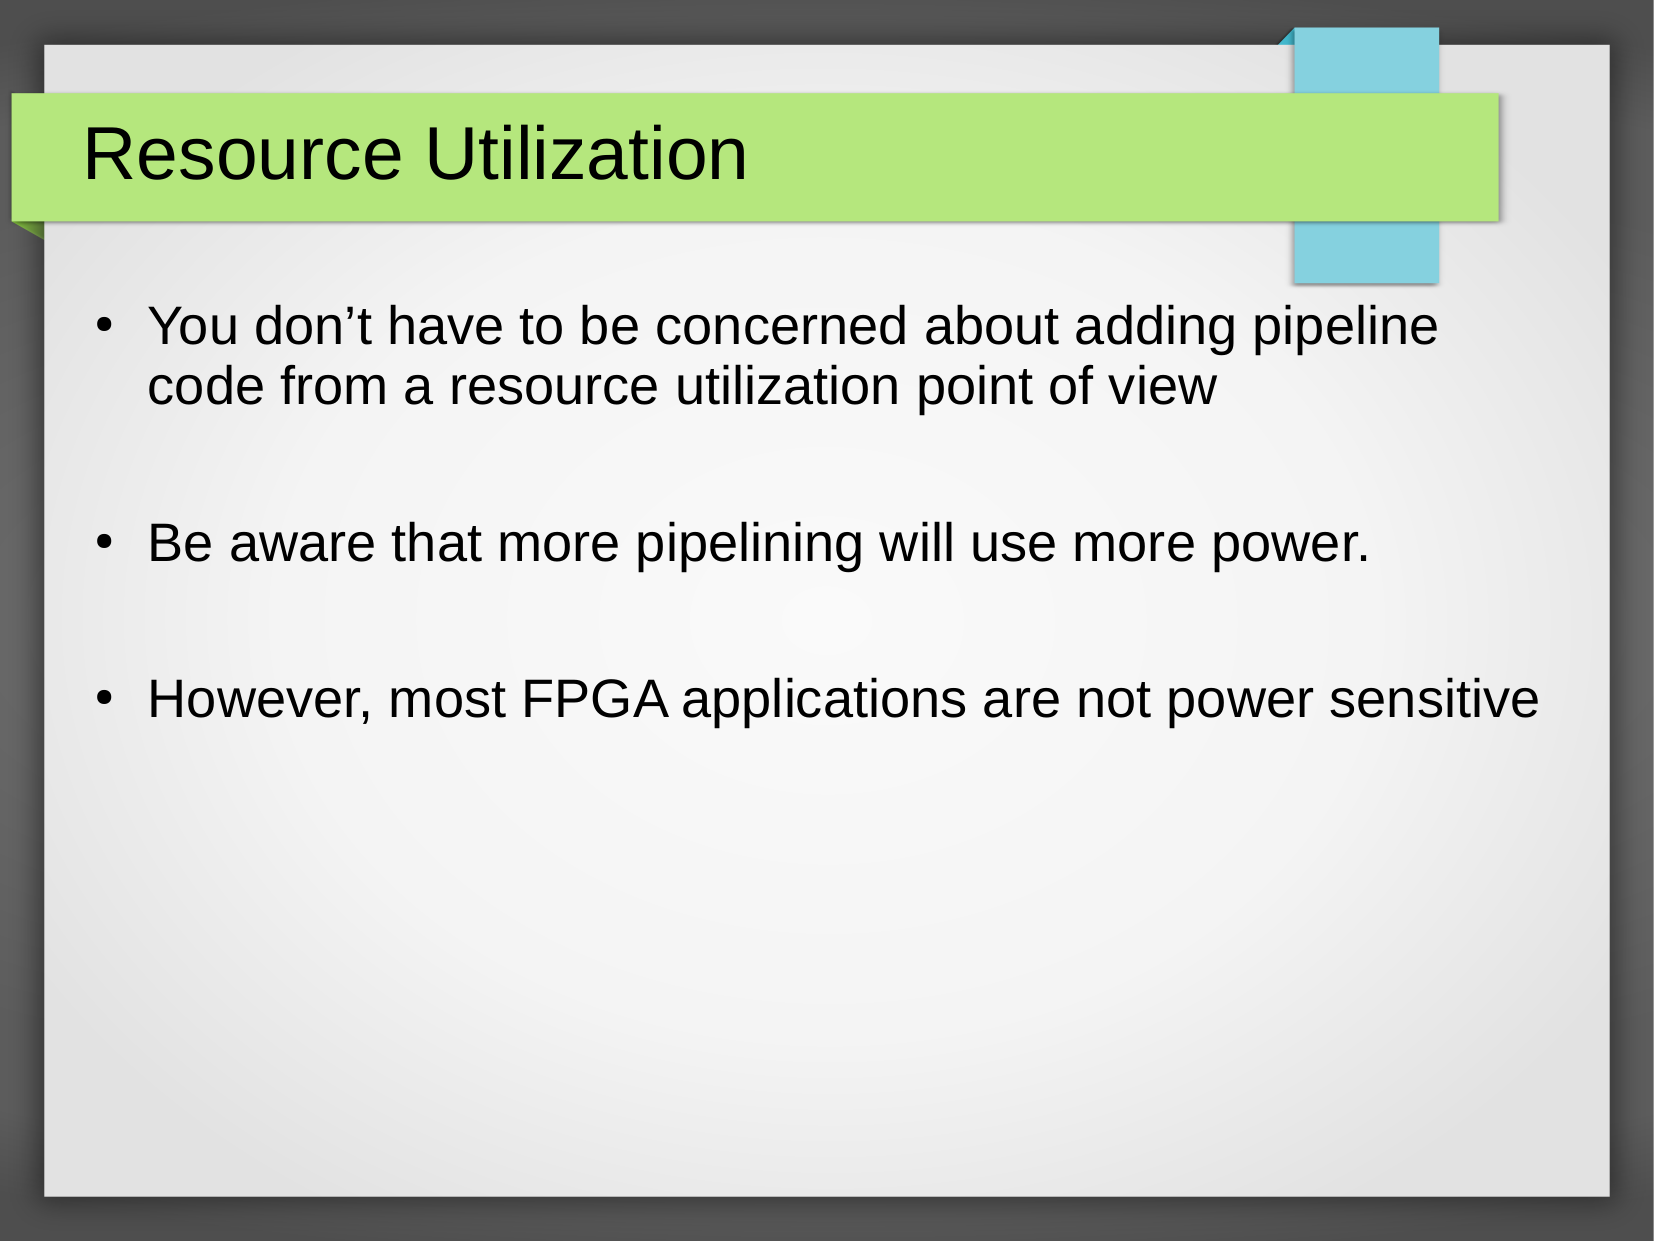

# Resource Utilization
You don’t have to be concerned about adding pipeline code from a resource utilization point of view
Be aware that more pipelining will use more power.
However, most FPGA applications are not power sensitive